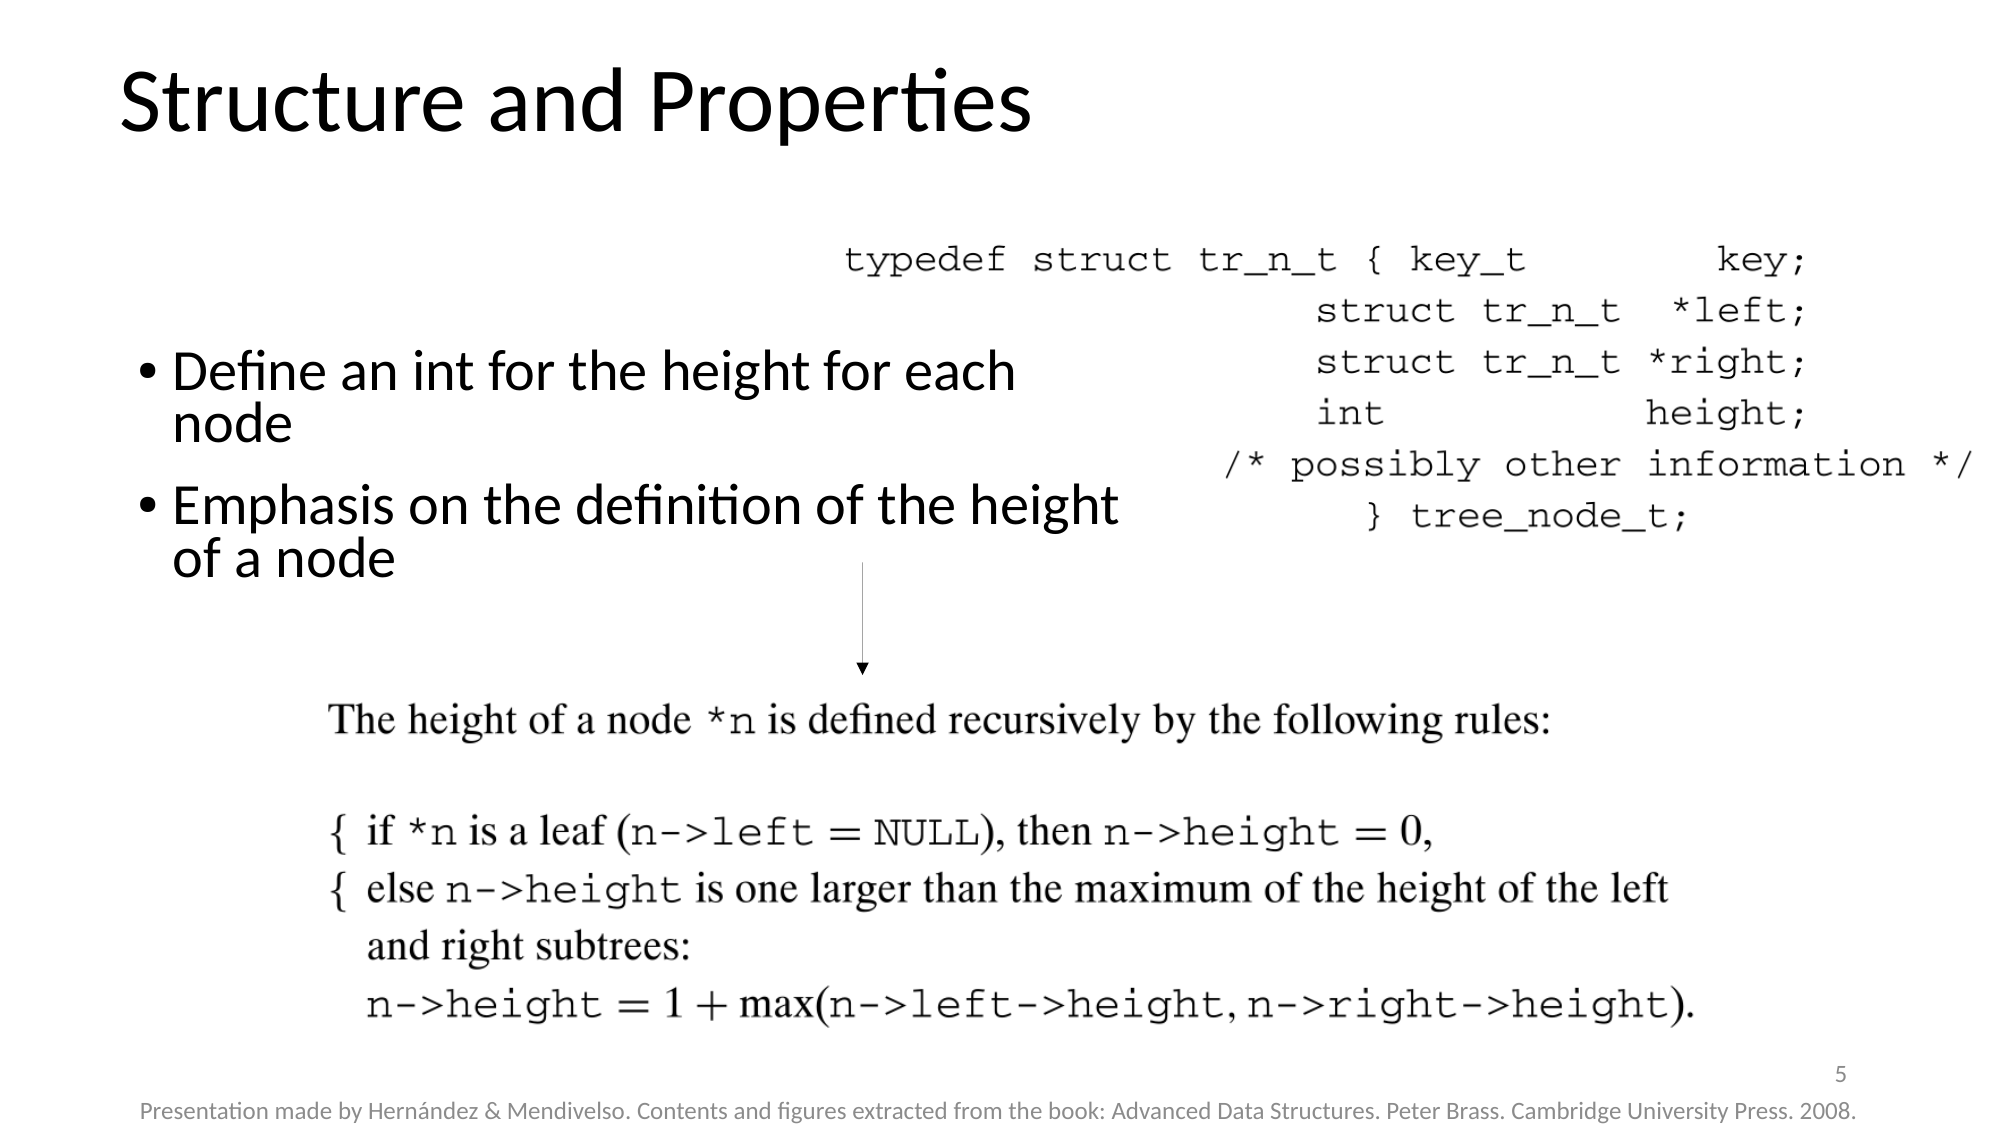

Structure and Properties
# Define an int for the height for each node
Emphasis on the definition of the height of a node
5
Presentation made by Hernández & Mendivelso. Contents and figures extracted from the book: Advanced Data Structures. Peter Brass. Cambridge University Press. 2008.